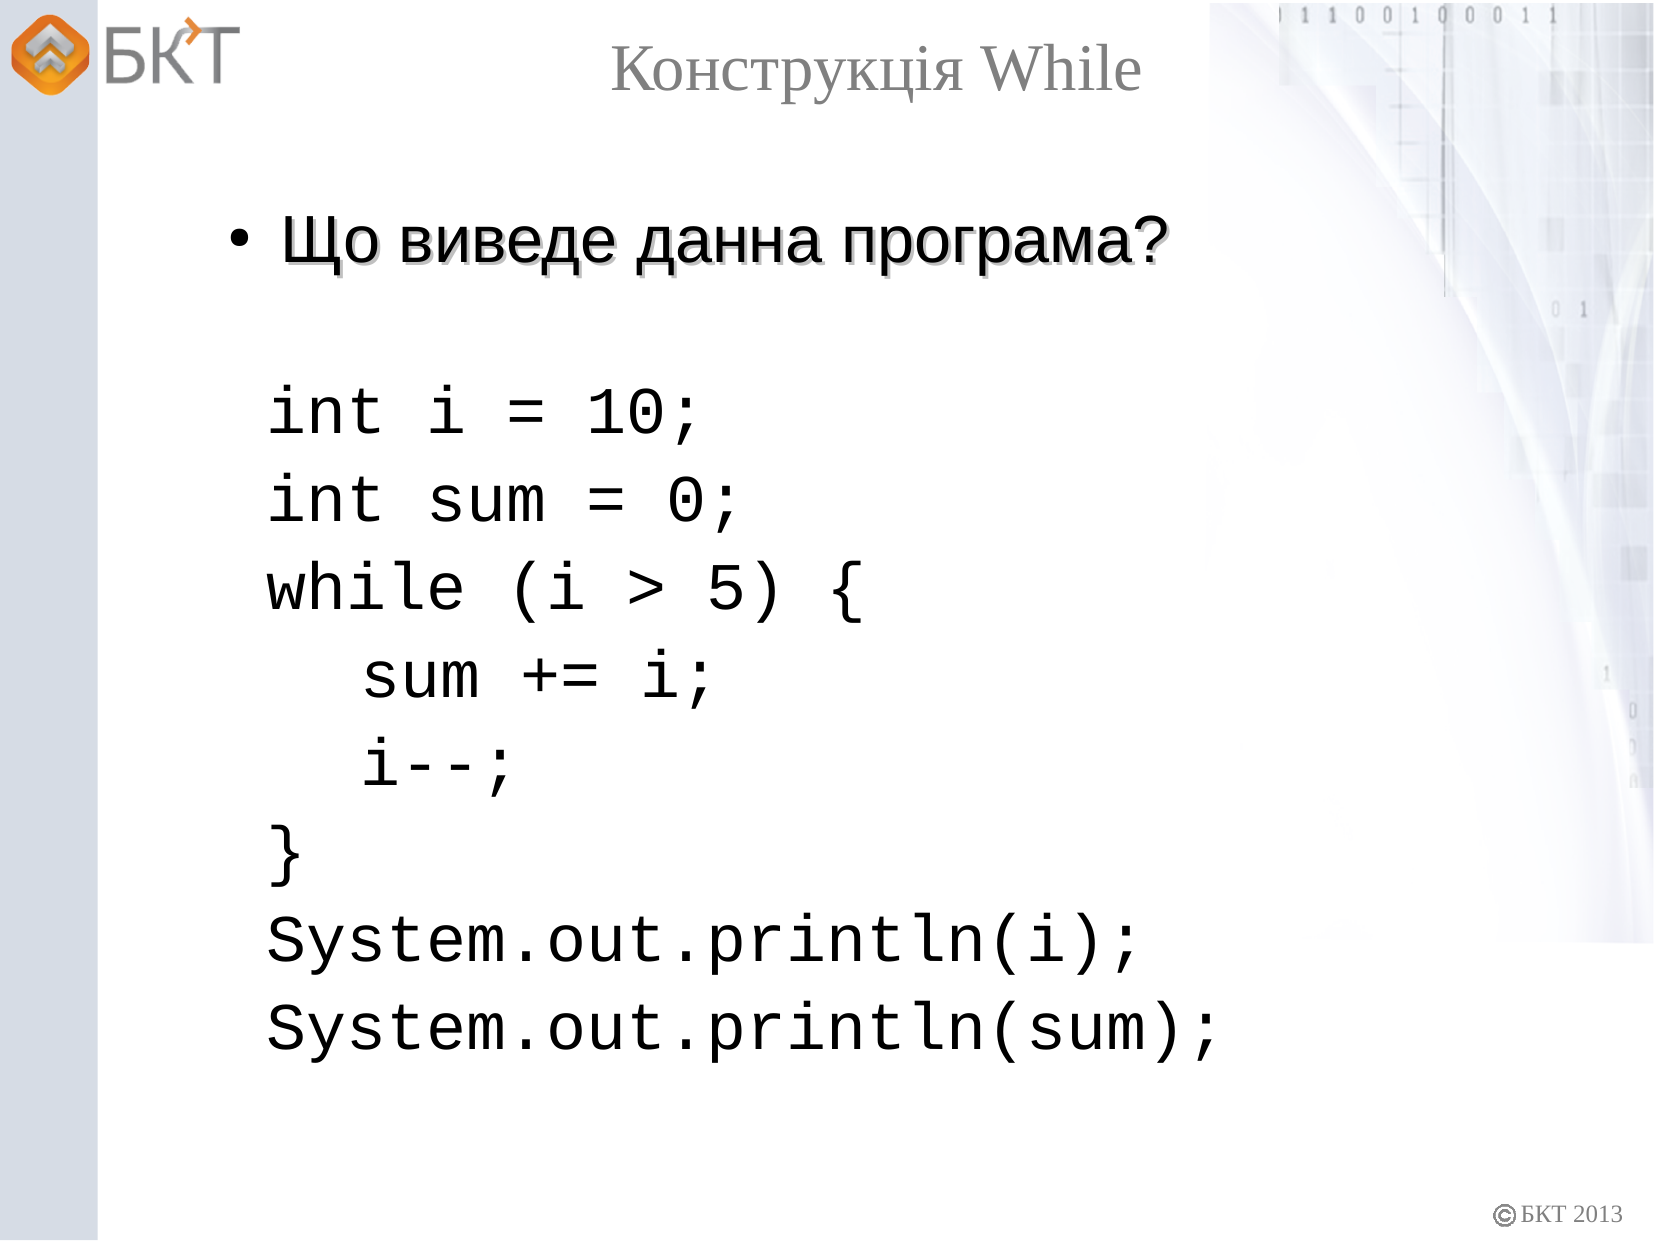

Конструкція While
# Що виведе данна програма?
	int i = 10;
	int sum = 0;
	while (i > 5) {
		sum += i;
		i--;
	}
	System.out.println(i);
	System.out.println(sum);
БКТ 2013